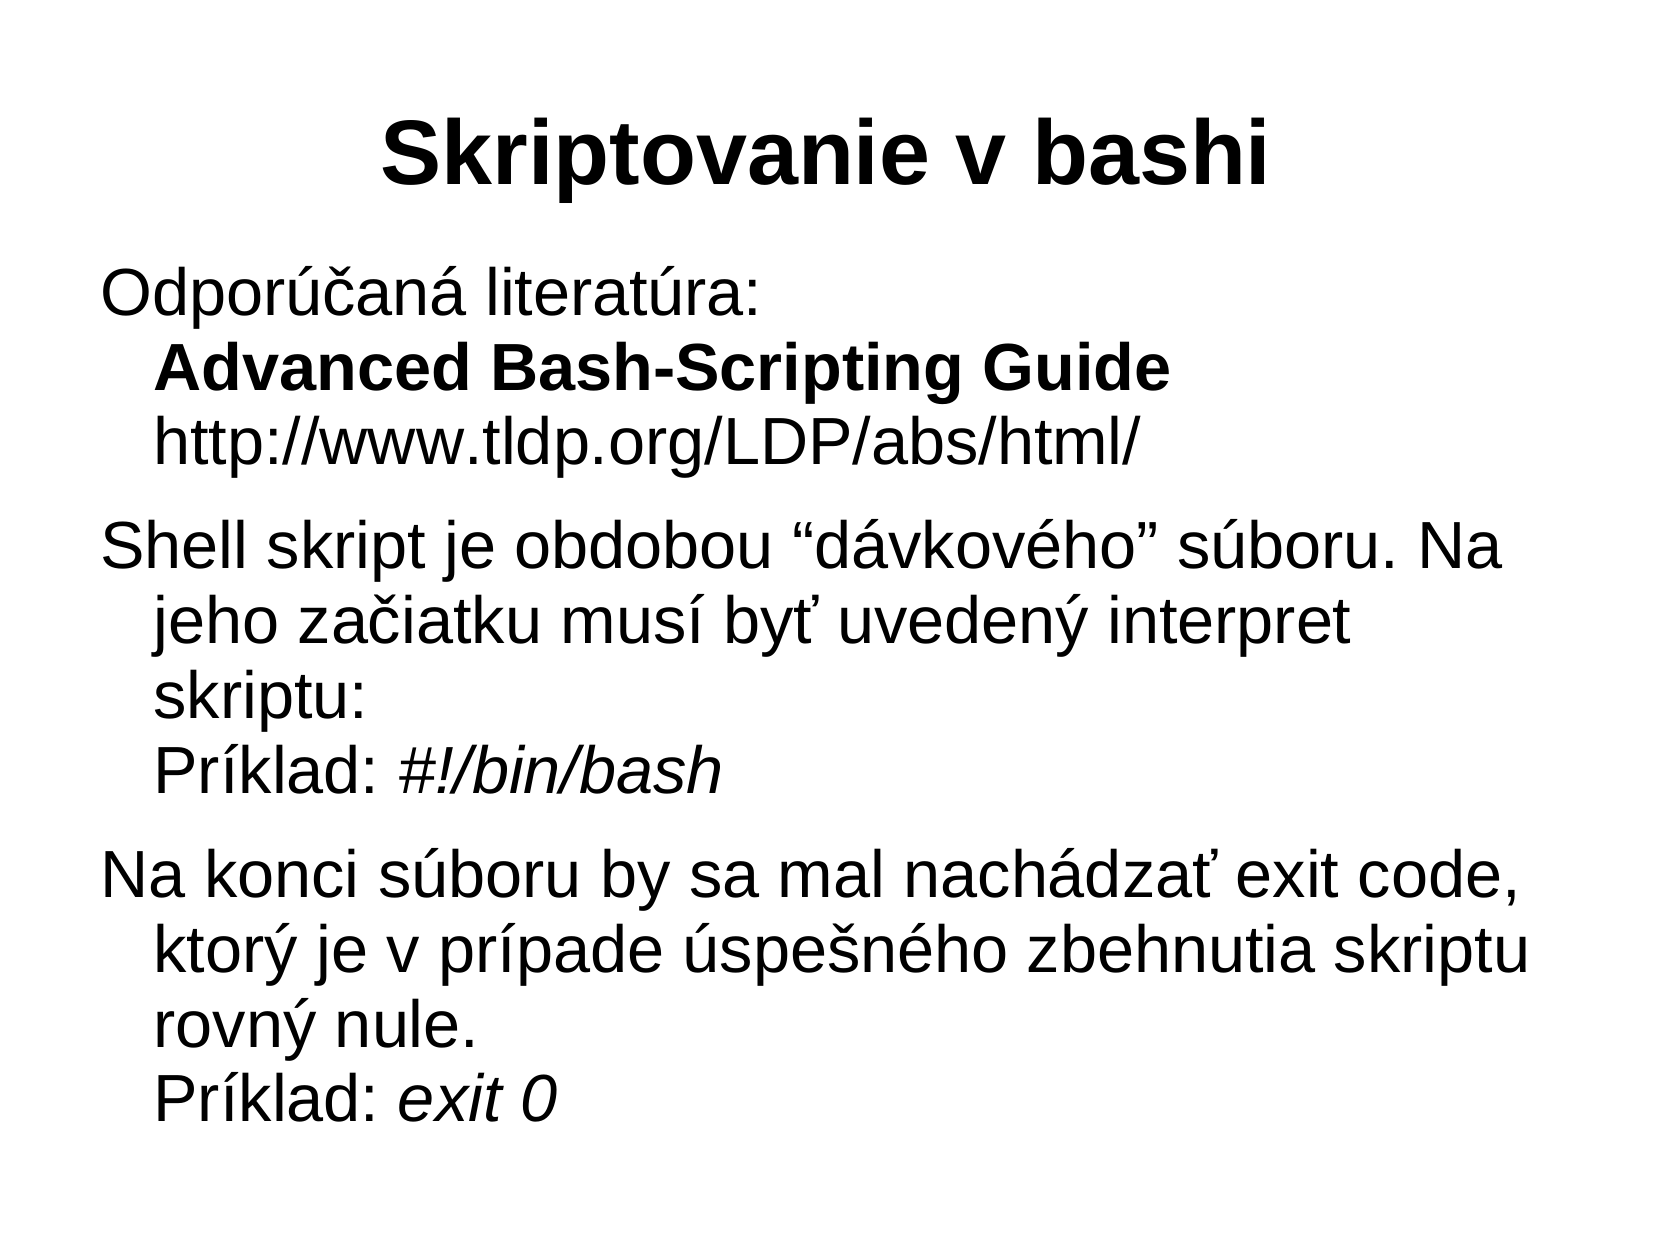

# Skriptovanie v bashi
Odporúčaná literatúra:
Advanced Bash-Scripting Guide
http://www.tldp.org/LDP/abs/html/
Shell skript je obdobou “dávkového” súboru. Na jeho začiatku musí byť uvedený interpret skriptu:
Príklad: #!/bin/bash
Na konci súboru by sa mal nachádzať exit code, ktorý je v prípade úspešného zbehnutia skriptu rovný nule.
Príklad: exit 0